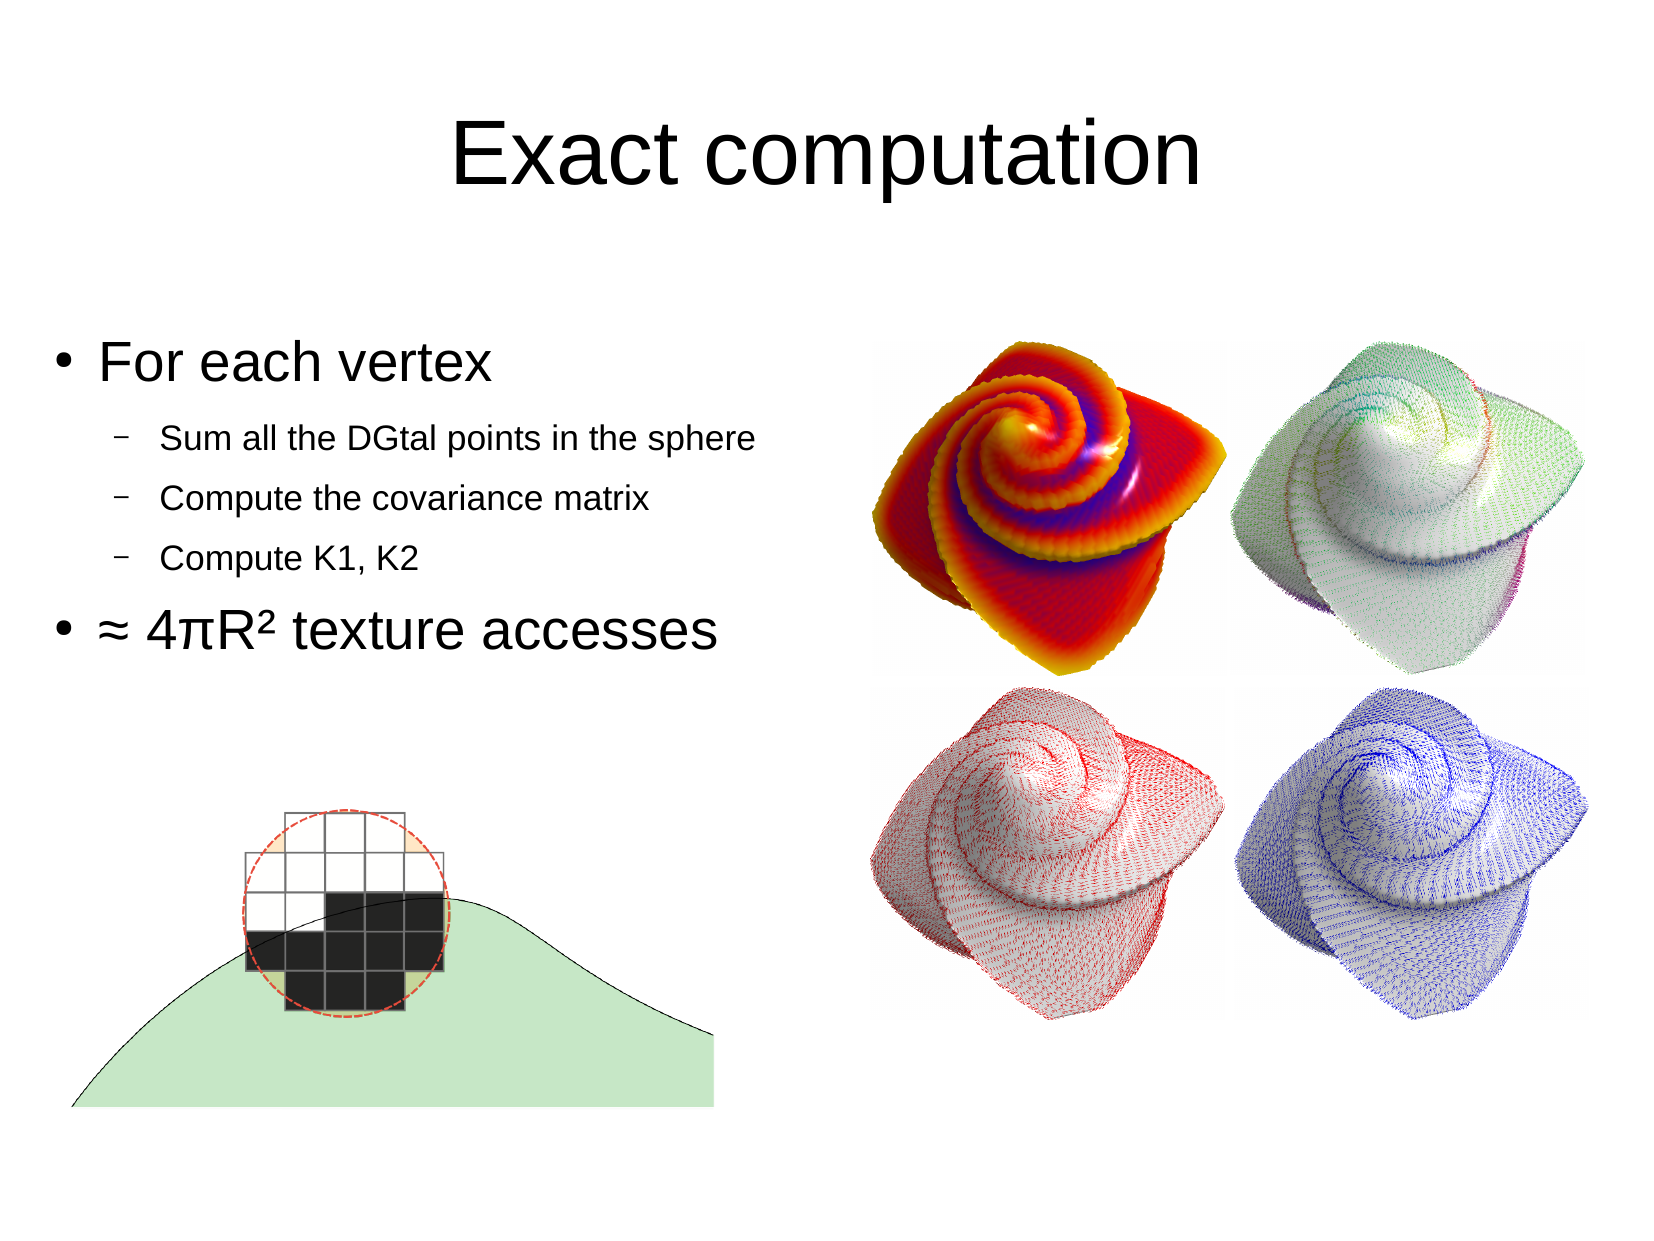

# Exact computation
For each vertex
Sum all the DGtal points in the sphere
Compute the covariance matrix
Compute K1, K2
≈ 4πR² texture accesses